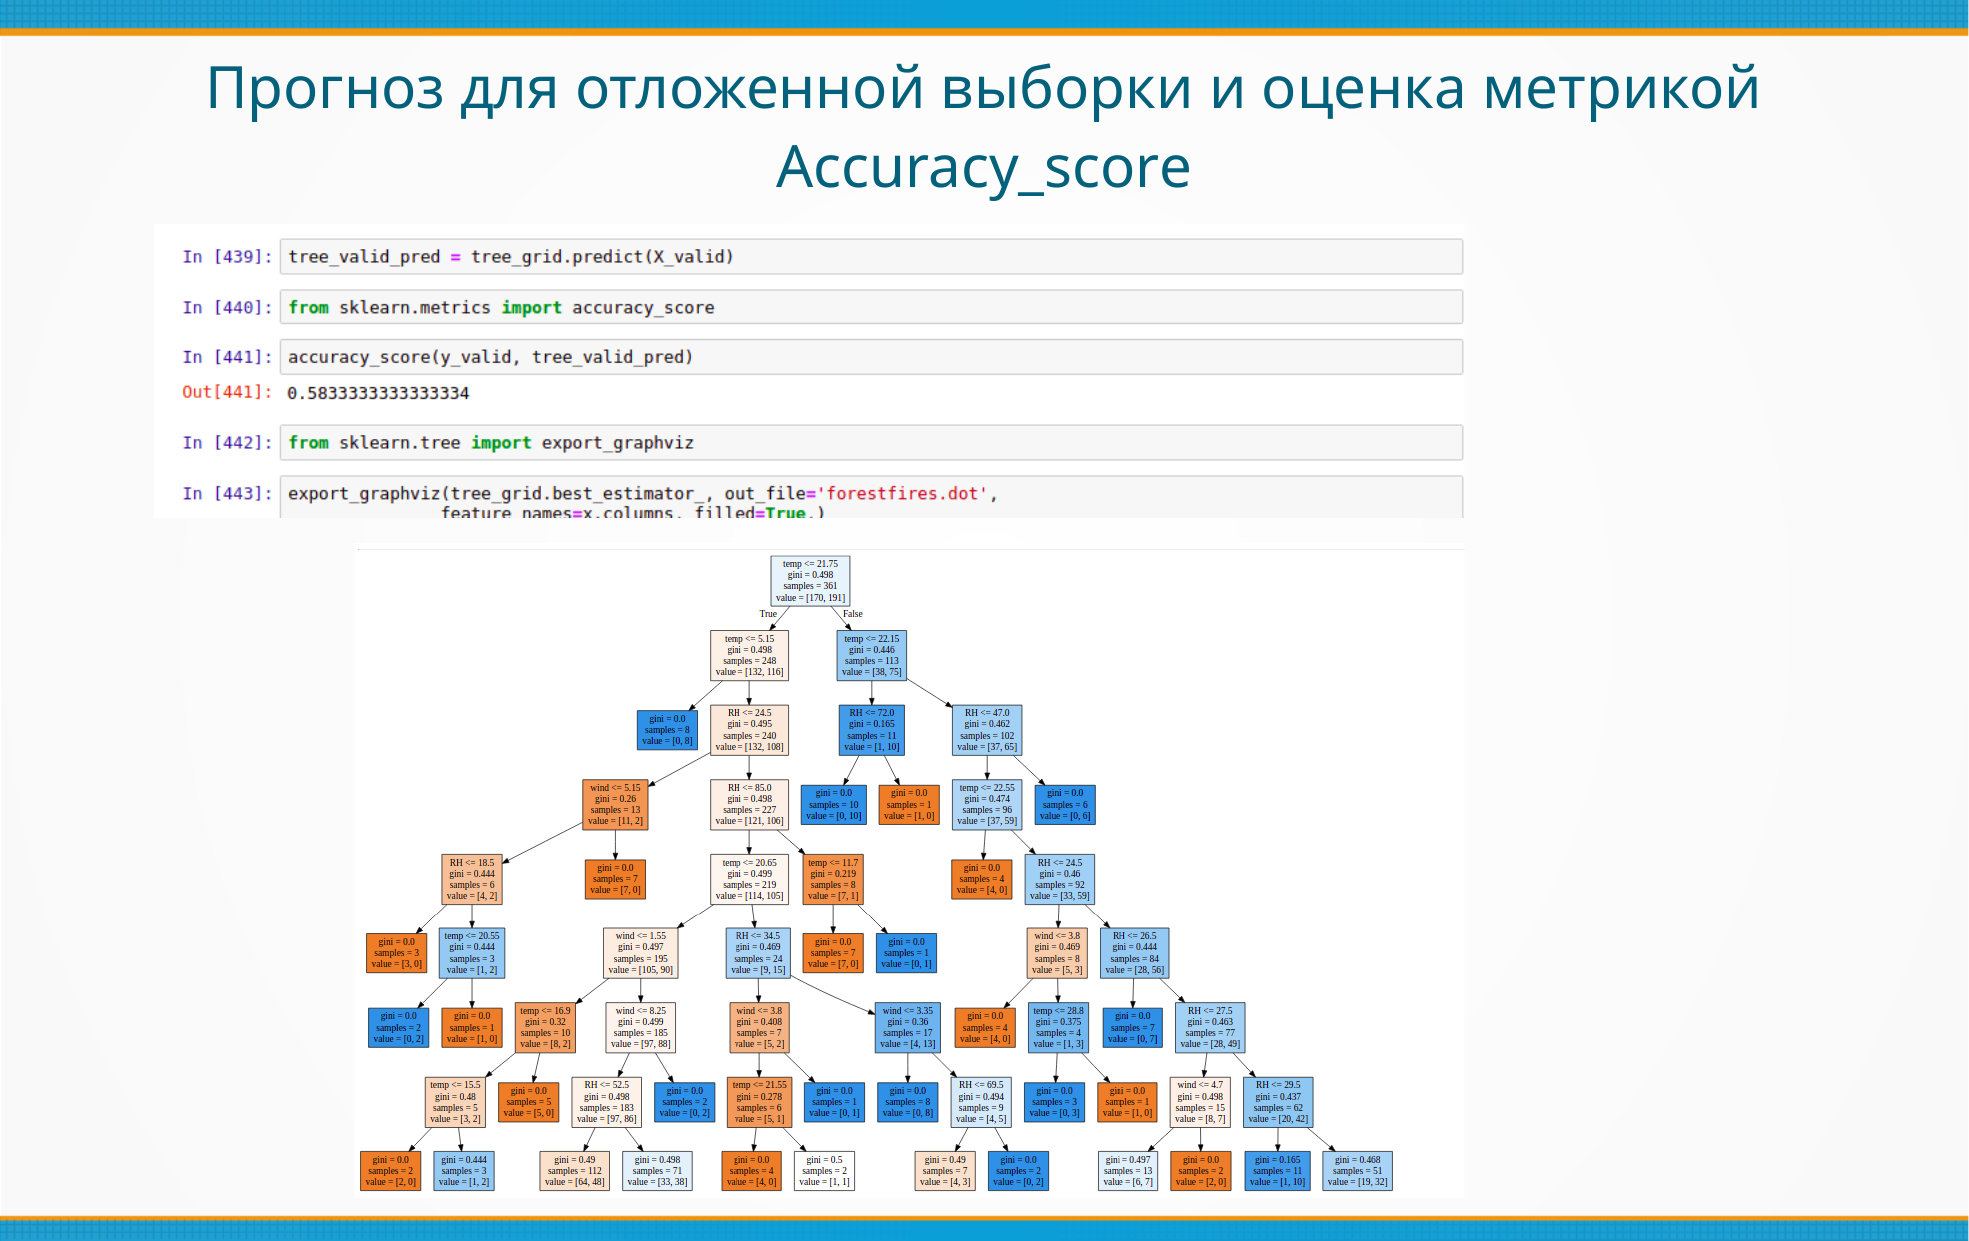

# Прогноз для отложенной выборки и оценка метрикой Accuracy_score